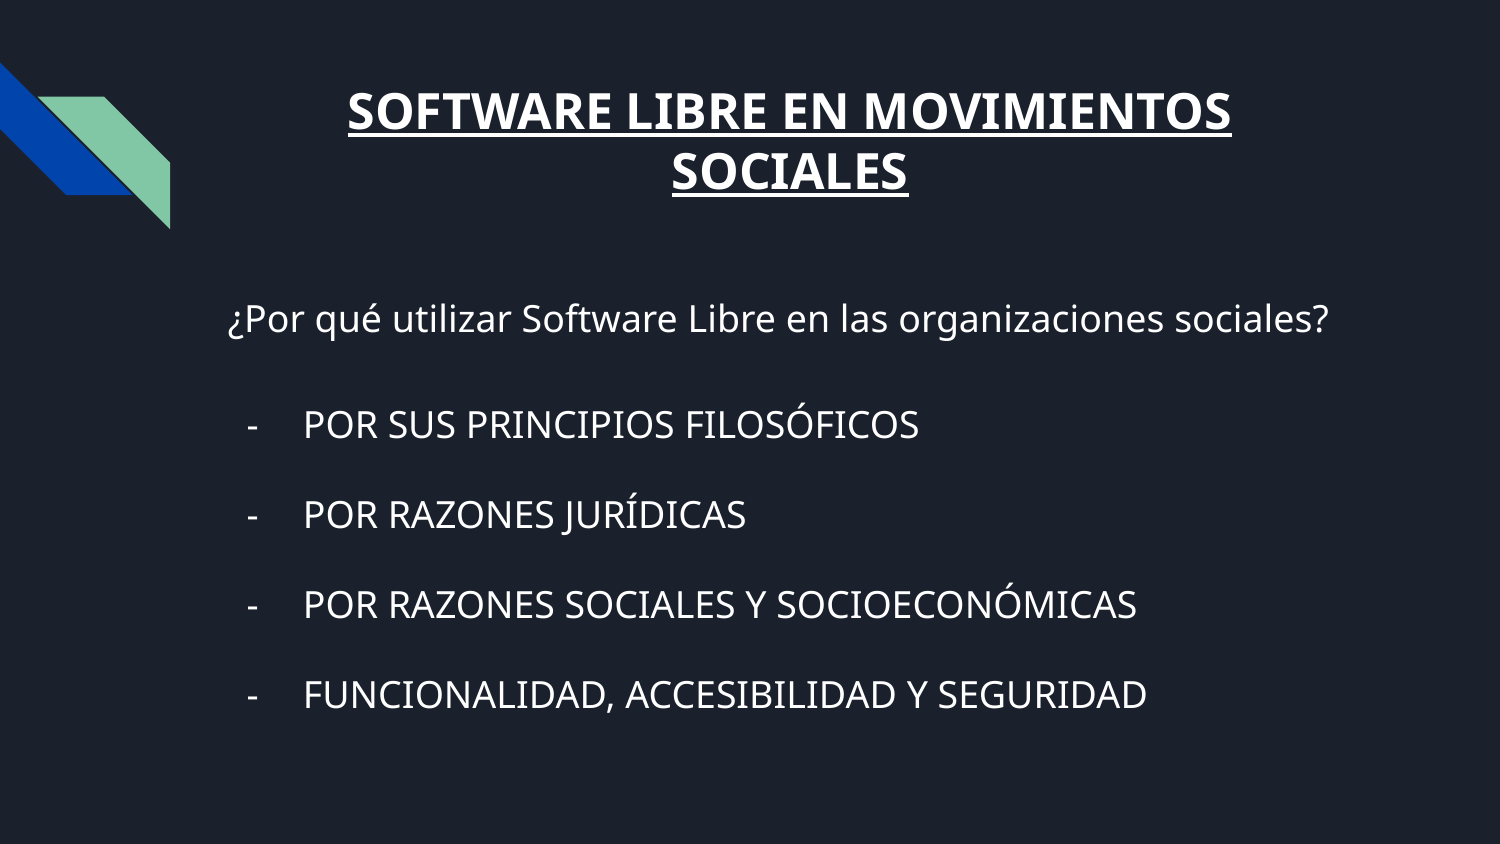

# SOFTWARE LIBRE EN MOVIMIENTOS SOCIALES
¿Por qué utilizar Software Libre en las organizaciones sociales?
POR SUS PRINCIPIOS FILOSÓFICOS
POR RAZONES JURÍDICAS
POR RAZONES SOCIALES Y SOCIOECONÓMICAS
FUNCIONALIDAD, ACCESIBILIDAD Y SEGURIDAD